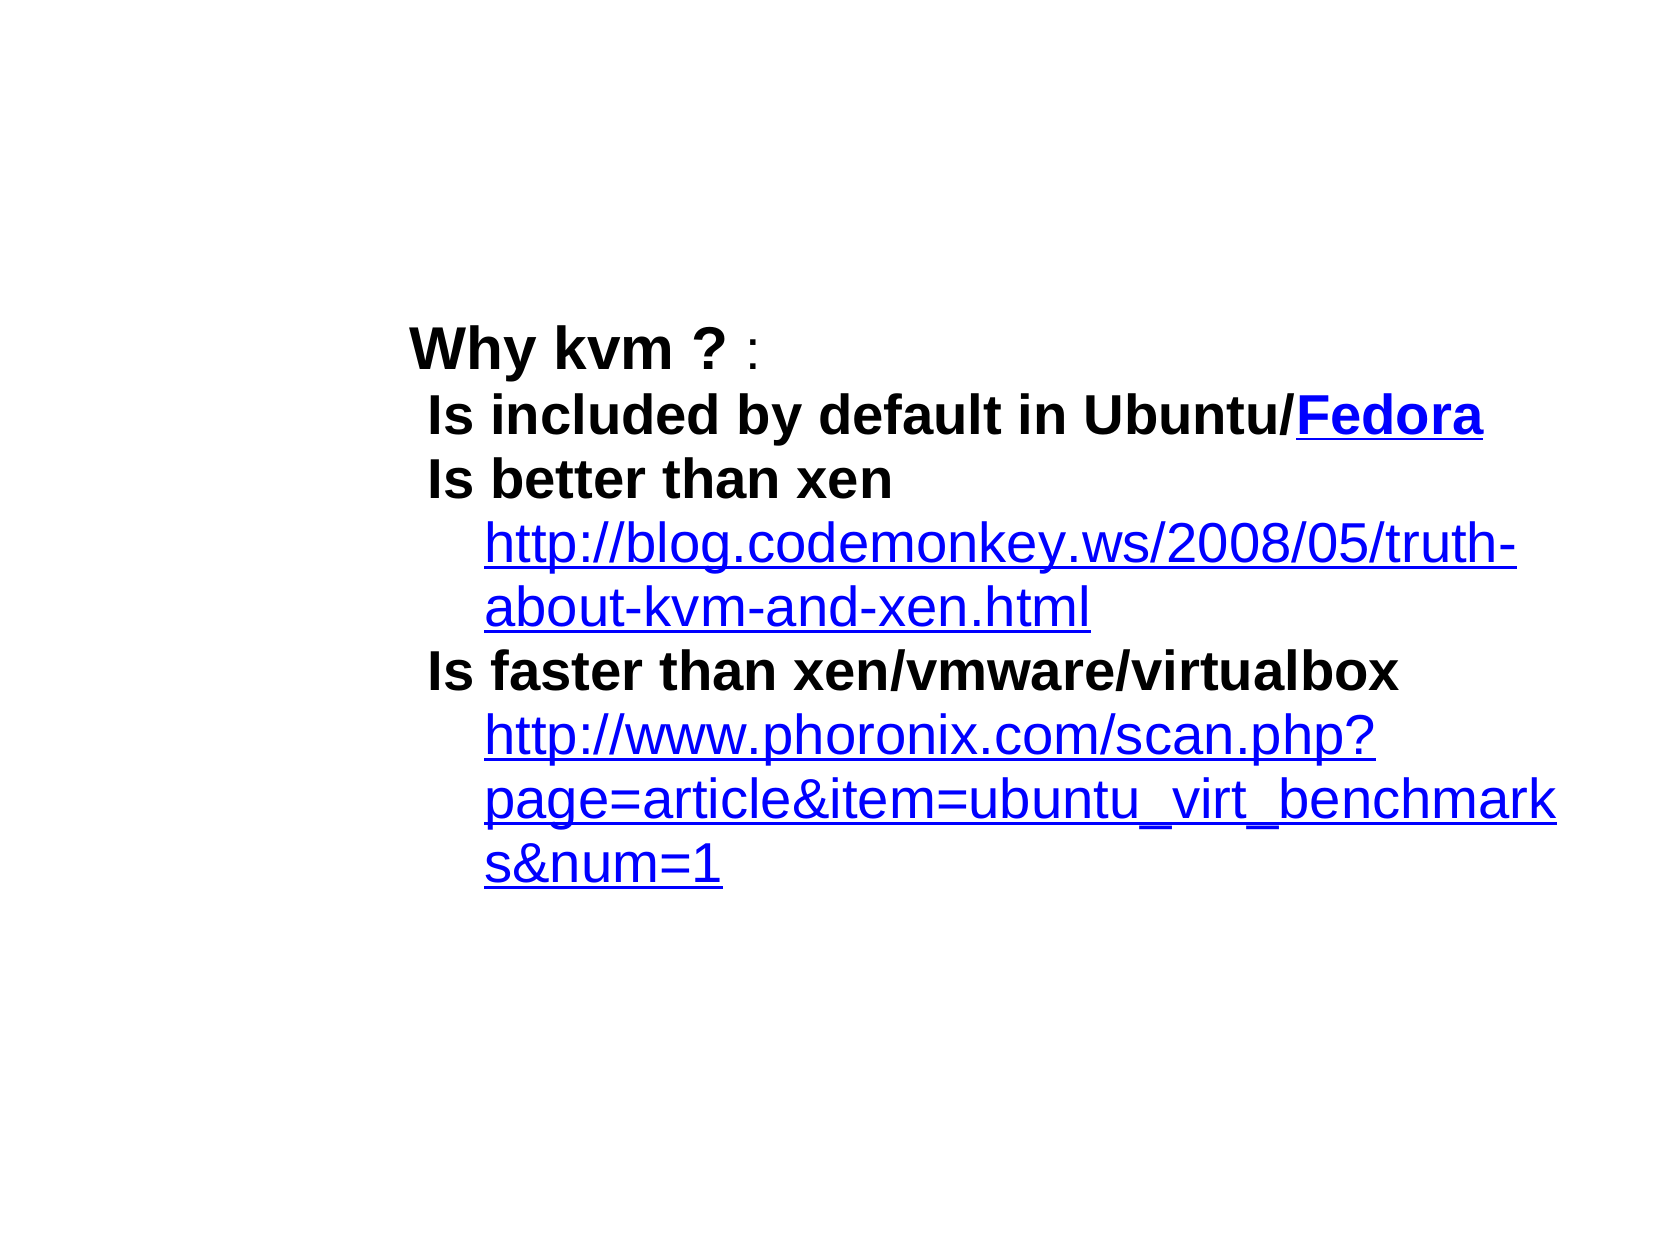

Why kvm ? :
Is included by default in Ubuntu/Fedora
Is better than xen http://blog.codemonkey.ws/2008/05/truth-about-kvm-and-xen.html
Is faster than xen/vmware/virtualbox http://www.phoronix.com/scan.php?page=article&item=ubuntu_virt_benchmarks&num=1